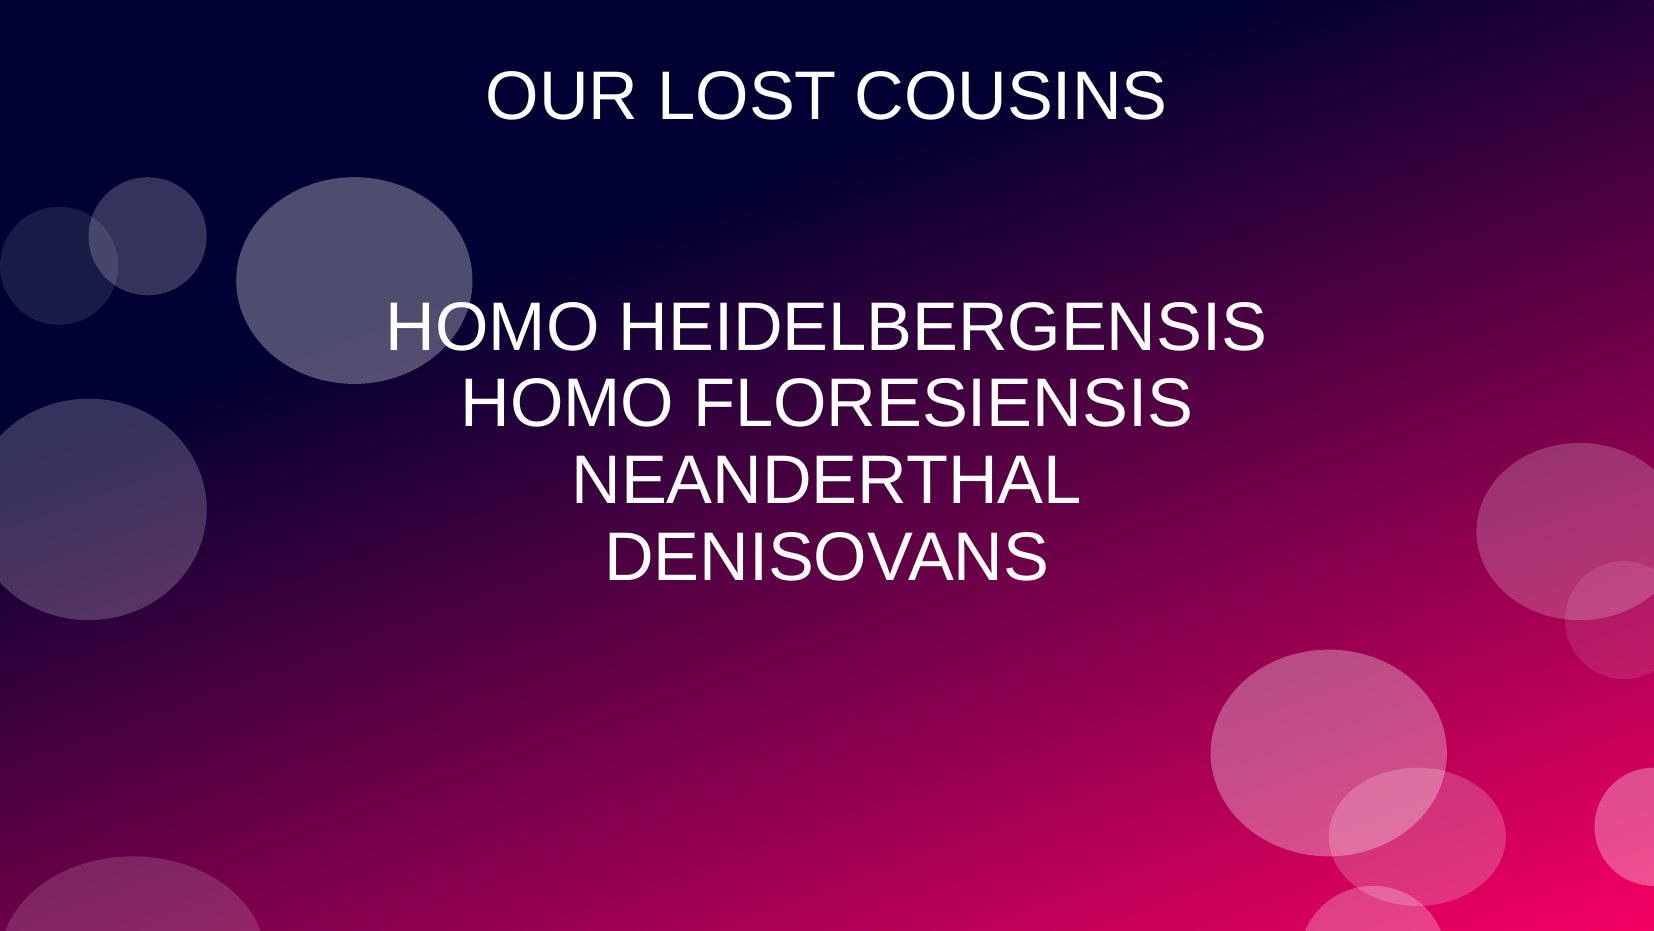

# OUR LOST COUSINS HOMO HEIDELBERGENSIS HOMO FLORESIENSIS NEANDERTHAL DENISOVANS